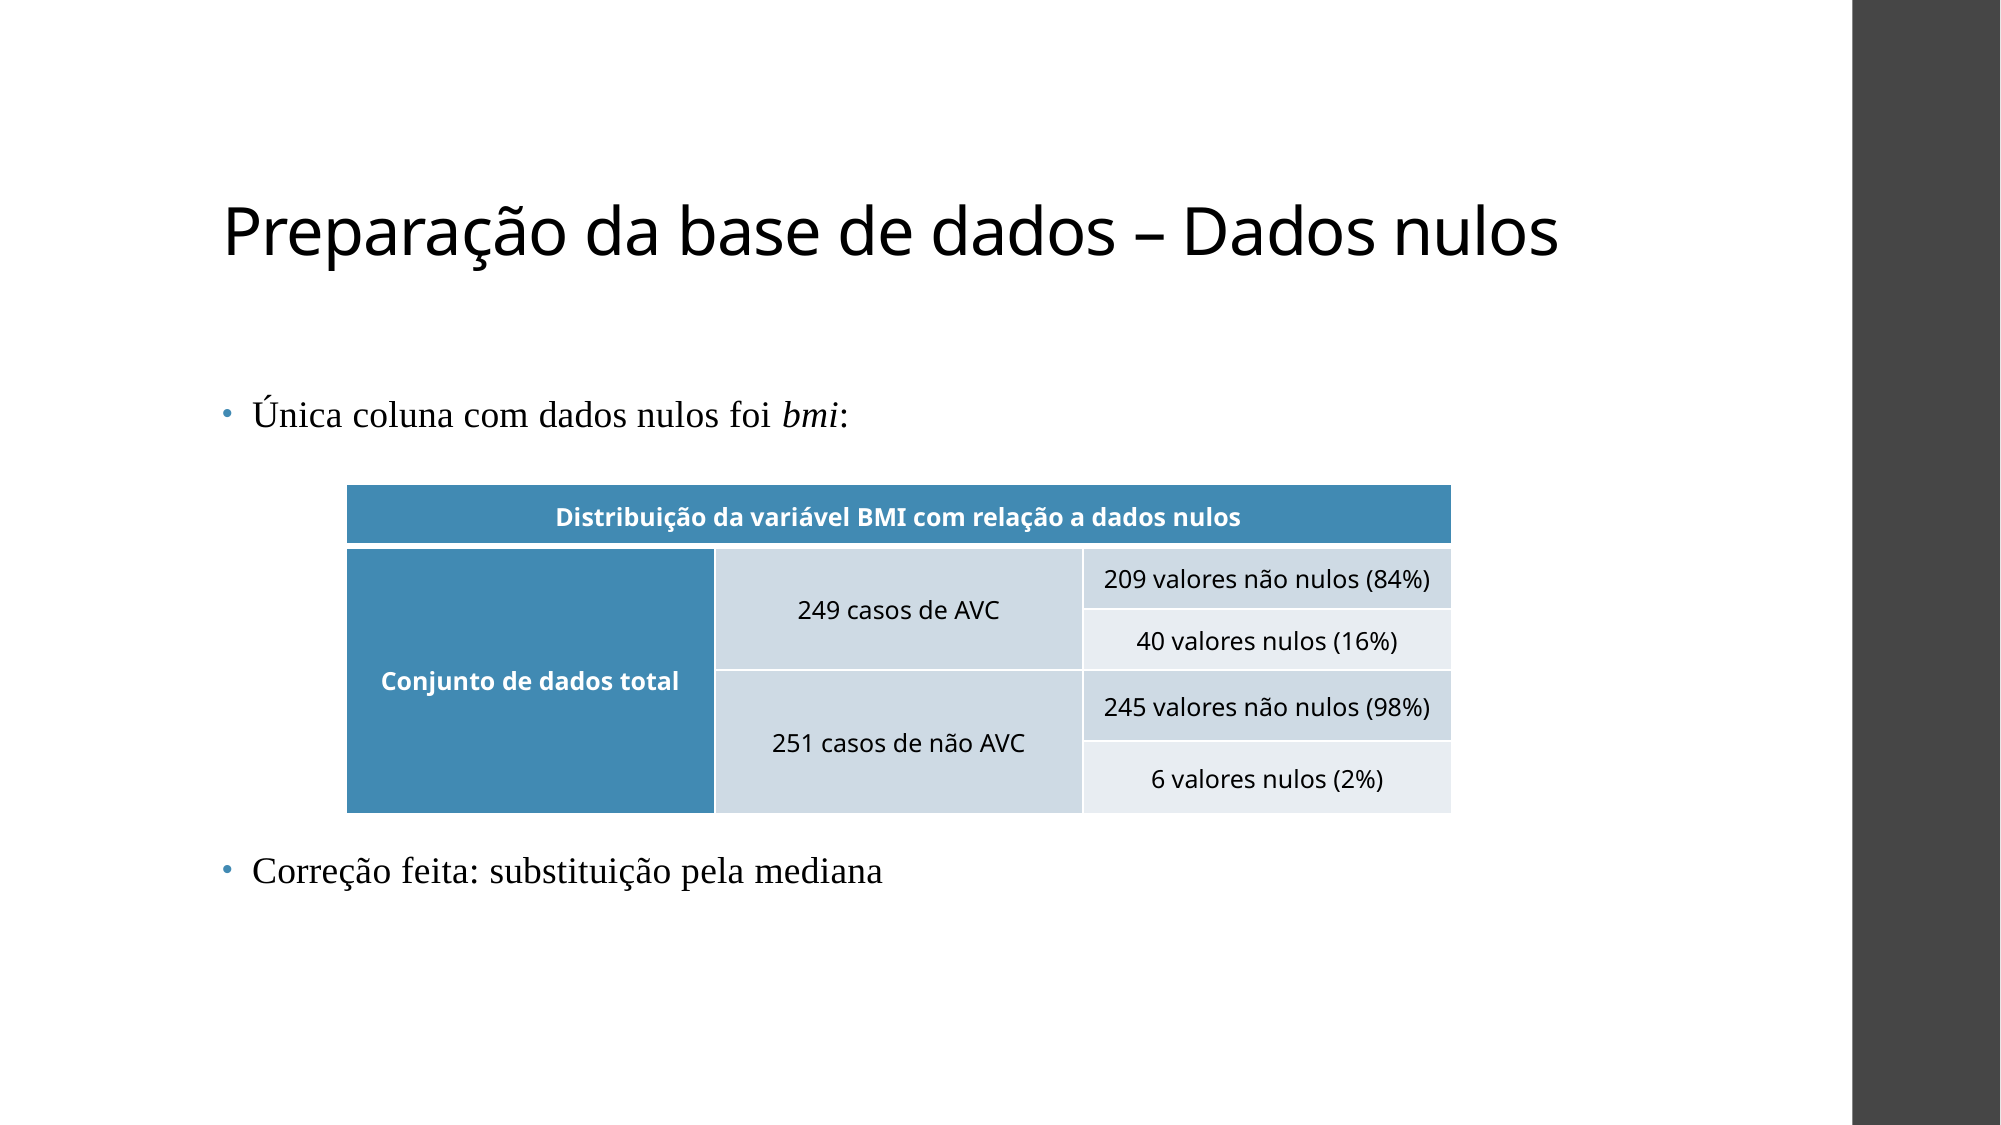

# Preparação da base de dados – Dados nulos
Única coluna com dados nulos foi bmi:
Correção feita: substituição pela mediana
| Distribuição da variável BMI com relação a dados nulos | | |
| --- | --- | --- |
| Conjunto de dados total | 249 casos de AVC | 209 valores não nulos (84%) |
| | | 40 valores nulos (16%) |
| | 251 casos de não AVC | 245 valores não nulos (98%) |
| | | 6 valores nulos (2%) |